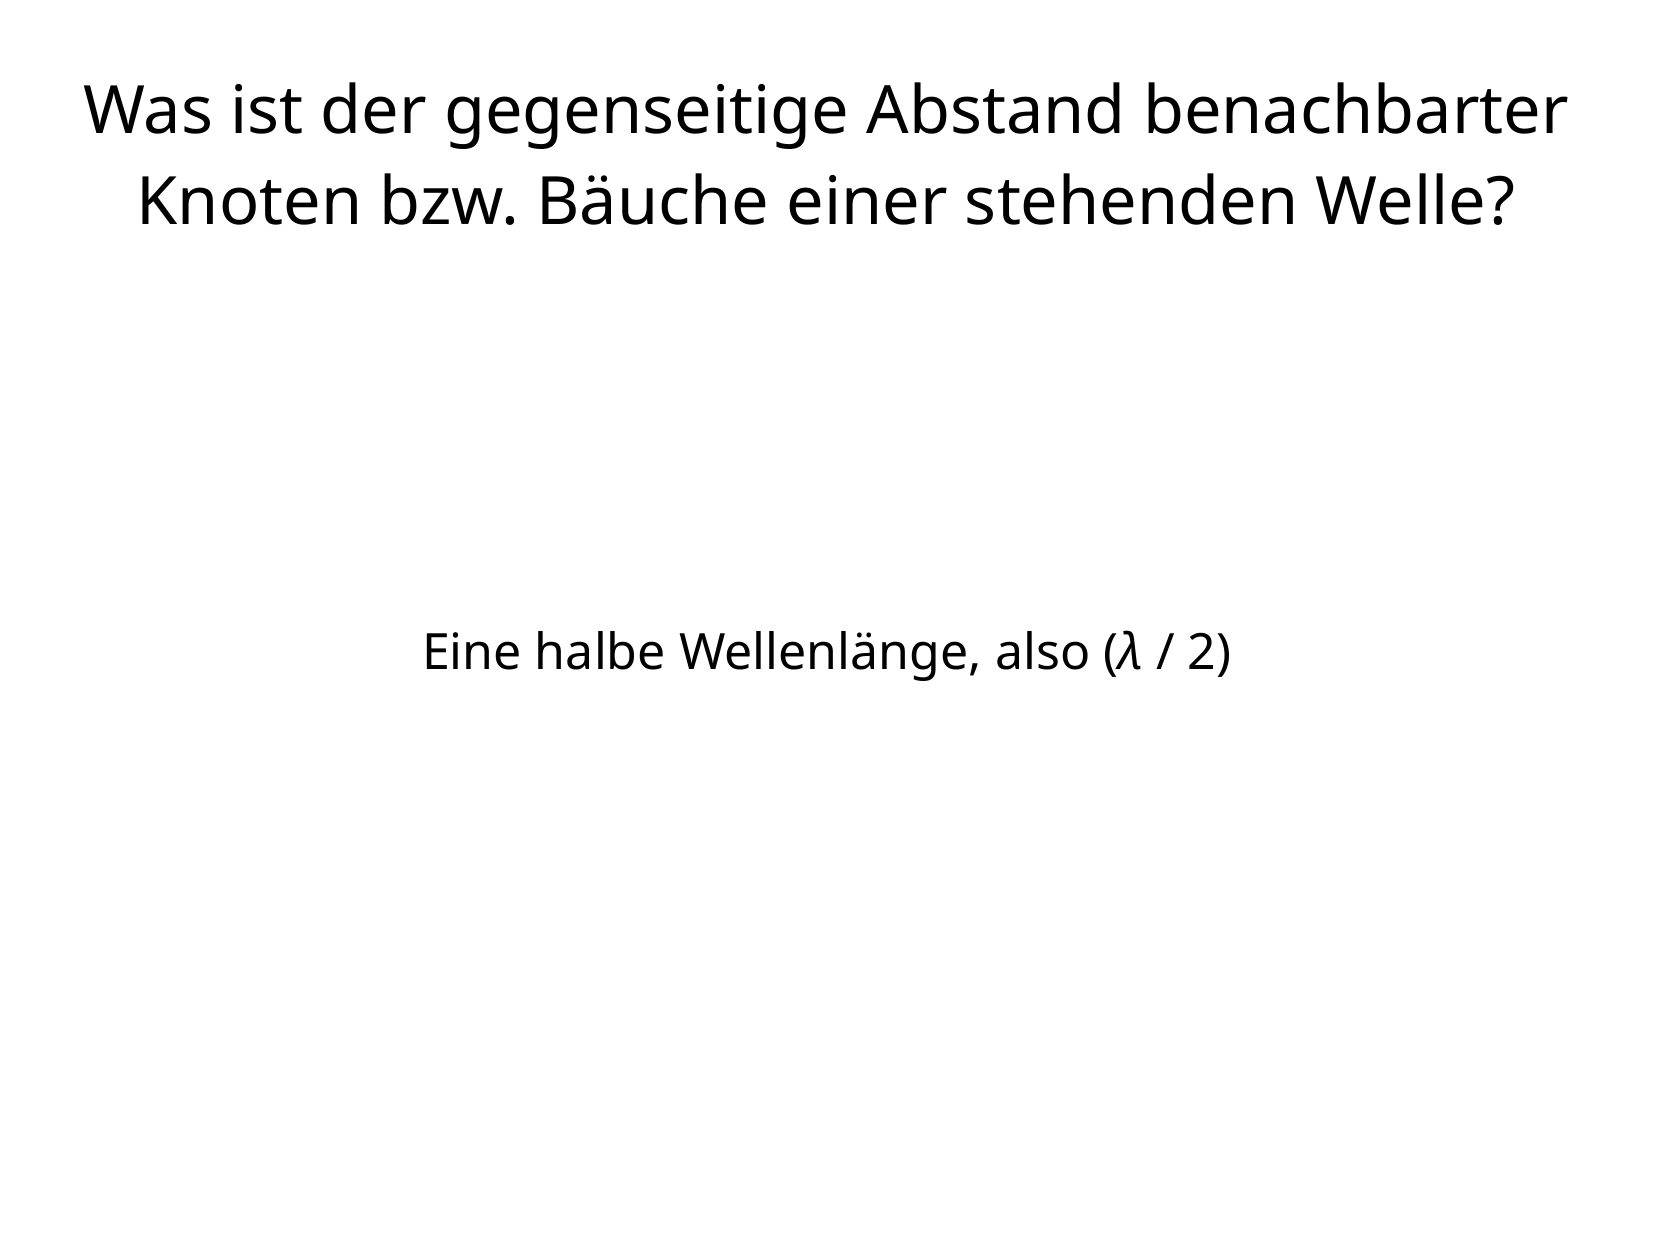

# Was ist der gegenseitige Abstand benachbarter Knoten bzw. Bäuche einer stehenden Welle?
Eine halbe Wellenlänge, also (λ / 2)